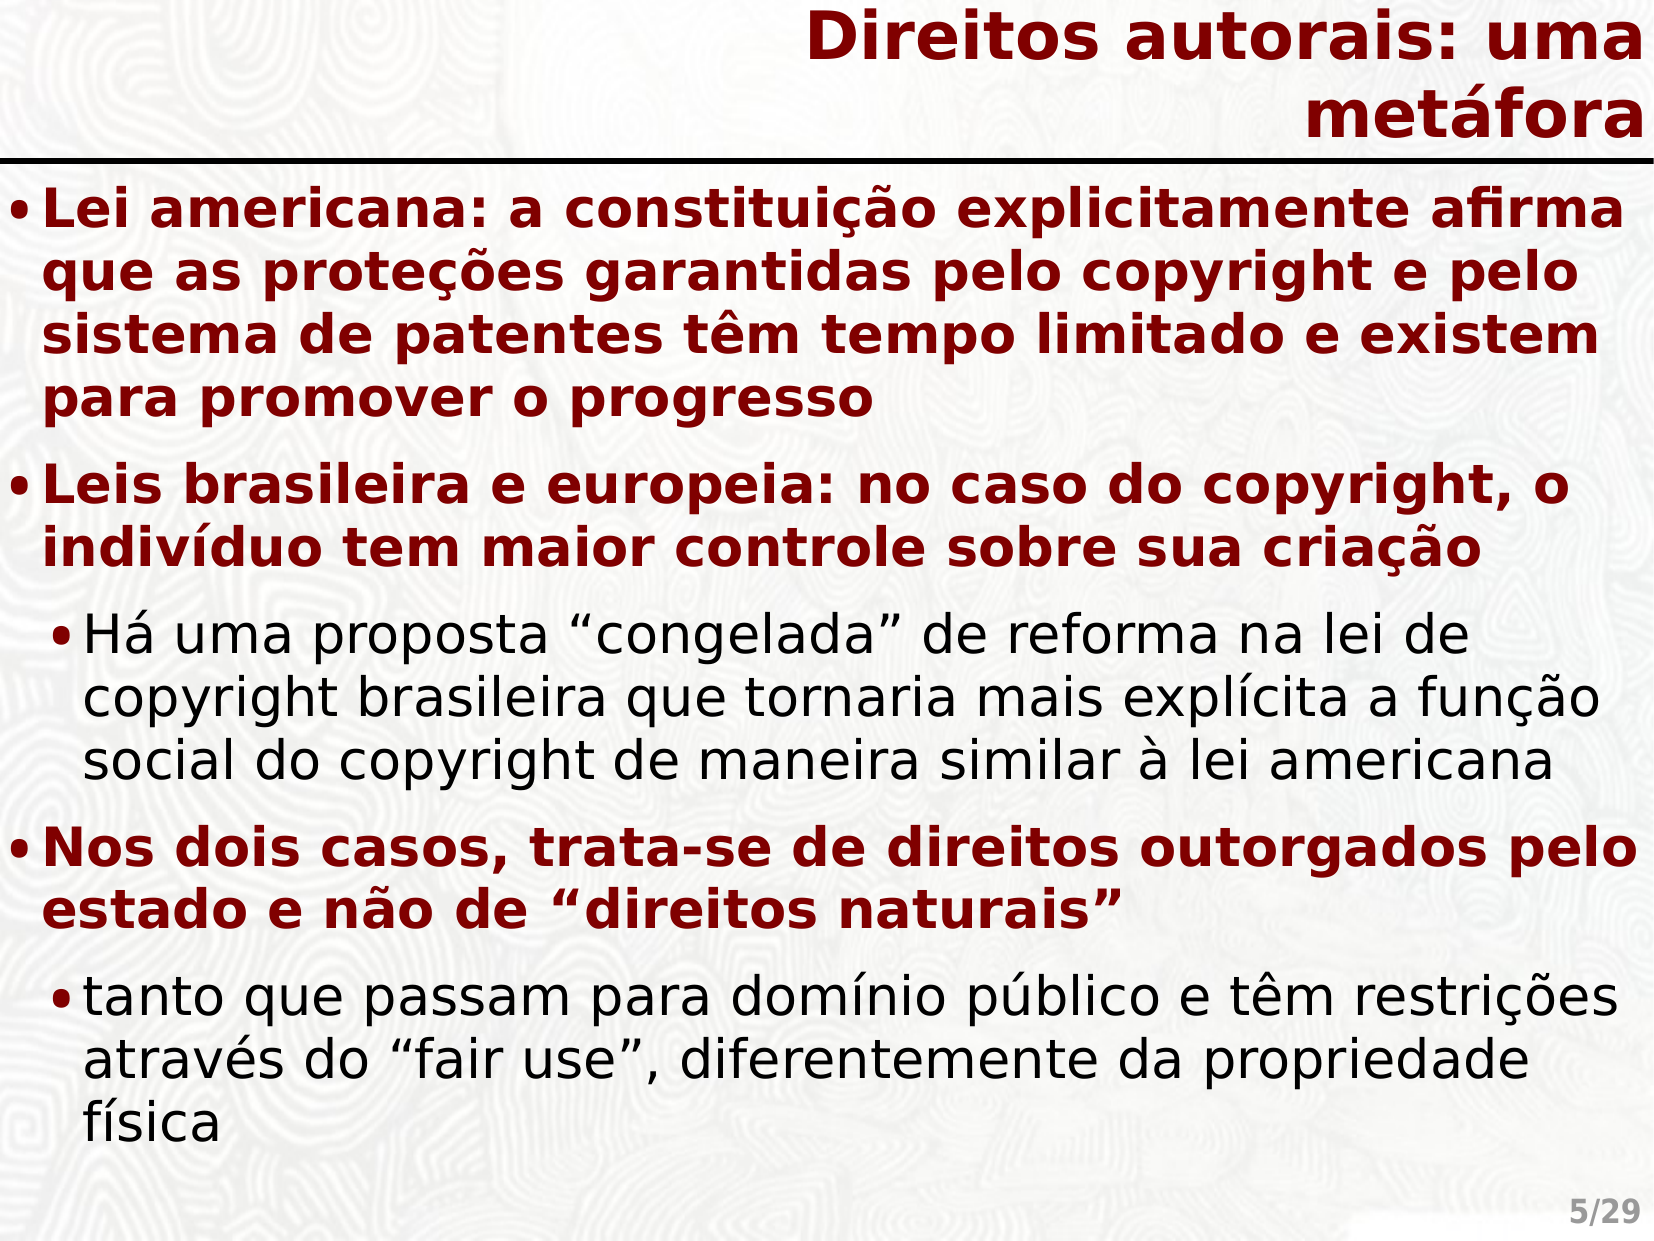

# Direitos autorais: uma metáfora
Lei americana: a constituição explicitamente afirma que as proteções garantidas pelo copyright e pelo sistema de patentes têm tempo limitado e existem para promover o progresso
Leis brasileira e europeia: no caso do copyright, o indivíduo tem maior controle sobre sua criação
Há uma proposta “congelada” de reforma na lei de copyright brasileira que tornaria mais explícita a função social do copyright de maneira similar à lei americana
Nos dois casos, trata-se de direitos outorgados pelo estado e não de “direitos naturais”
tanto que passam para domínio público e têm restrições através do “fair use”, diferentemente da propriedade física
5